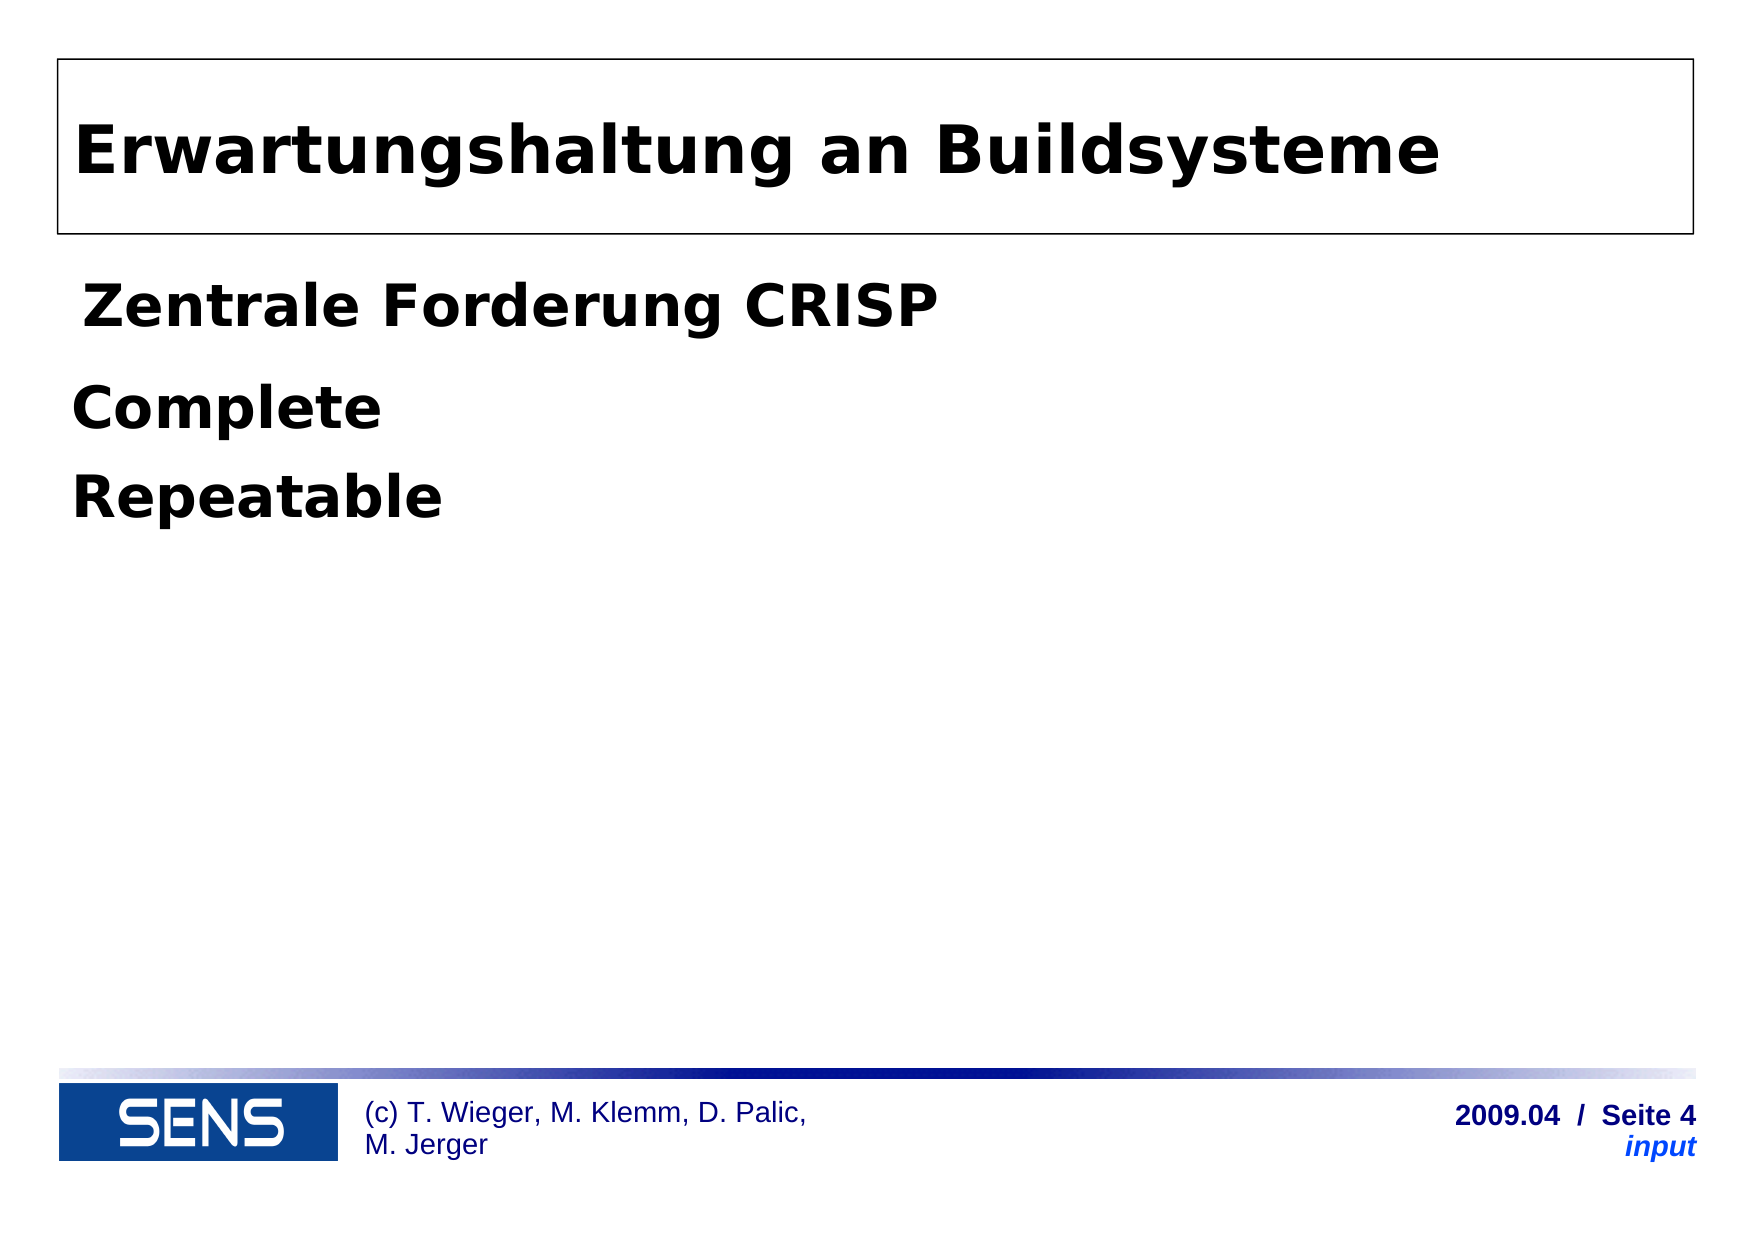

# Erwartungshaltung an Buildsysteme
Zentrale Forderung CRISP
Complete
Repeatable